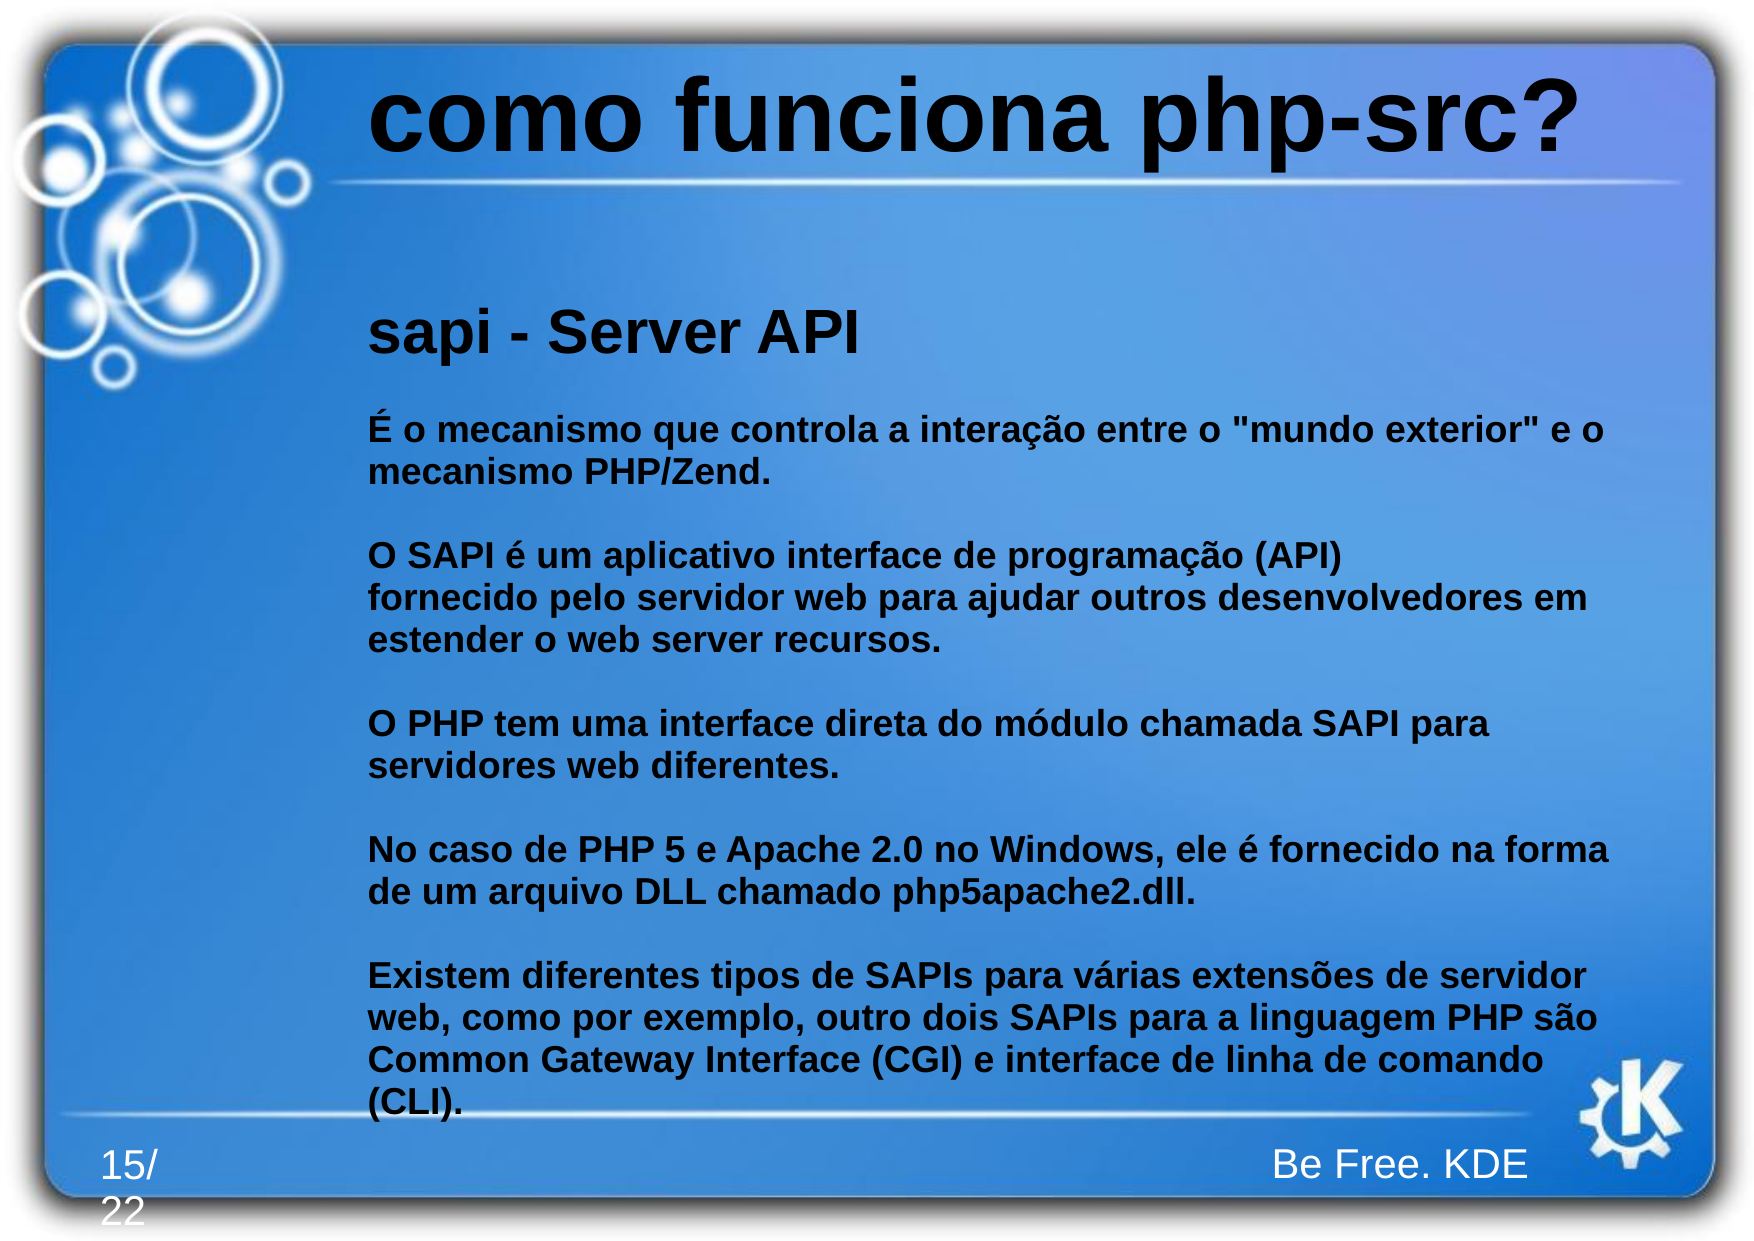

como funciona php-src?
sapi - Server API
É o mecanismo que controla a interação entre o "mundo exterior" e o mecanismo PHP/Zend.
O SAPI é um aplicativo interface de programação (API)
fornecido pelo servidor web para ajudar outros desenvolvedores em estender o web server recursos.
O PHP tem uma interface direta do módulo chamada SAPI para servidores web diferentes.
No caso de PHP 5 e Apache 2.0 no Windows, ele é fornecido na forma de um arquivo DLL chamado php5apache2.dll.
Existem diferentes tipos de SAPIs para várias extensões de servidor web, como por exemplo, outro dois SAPIs para a linguagem PHP são Common Gateway Interface (CGI) e interface de linha de comando (CLI).